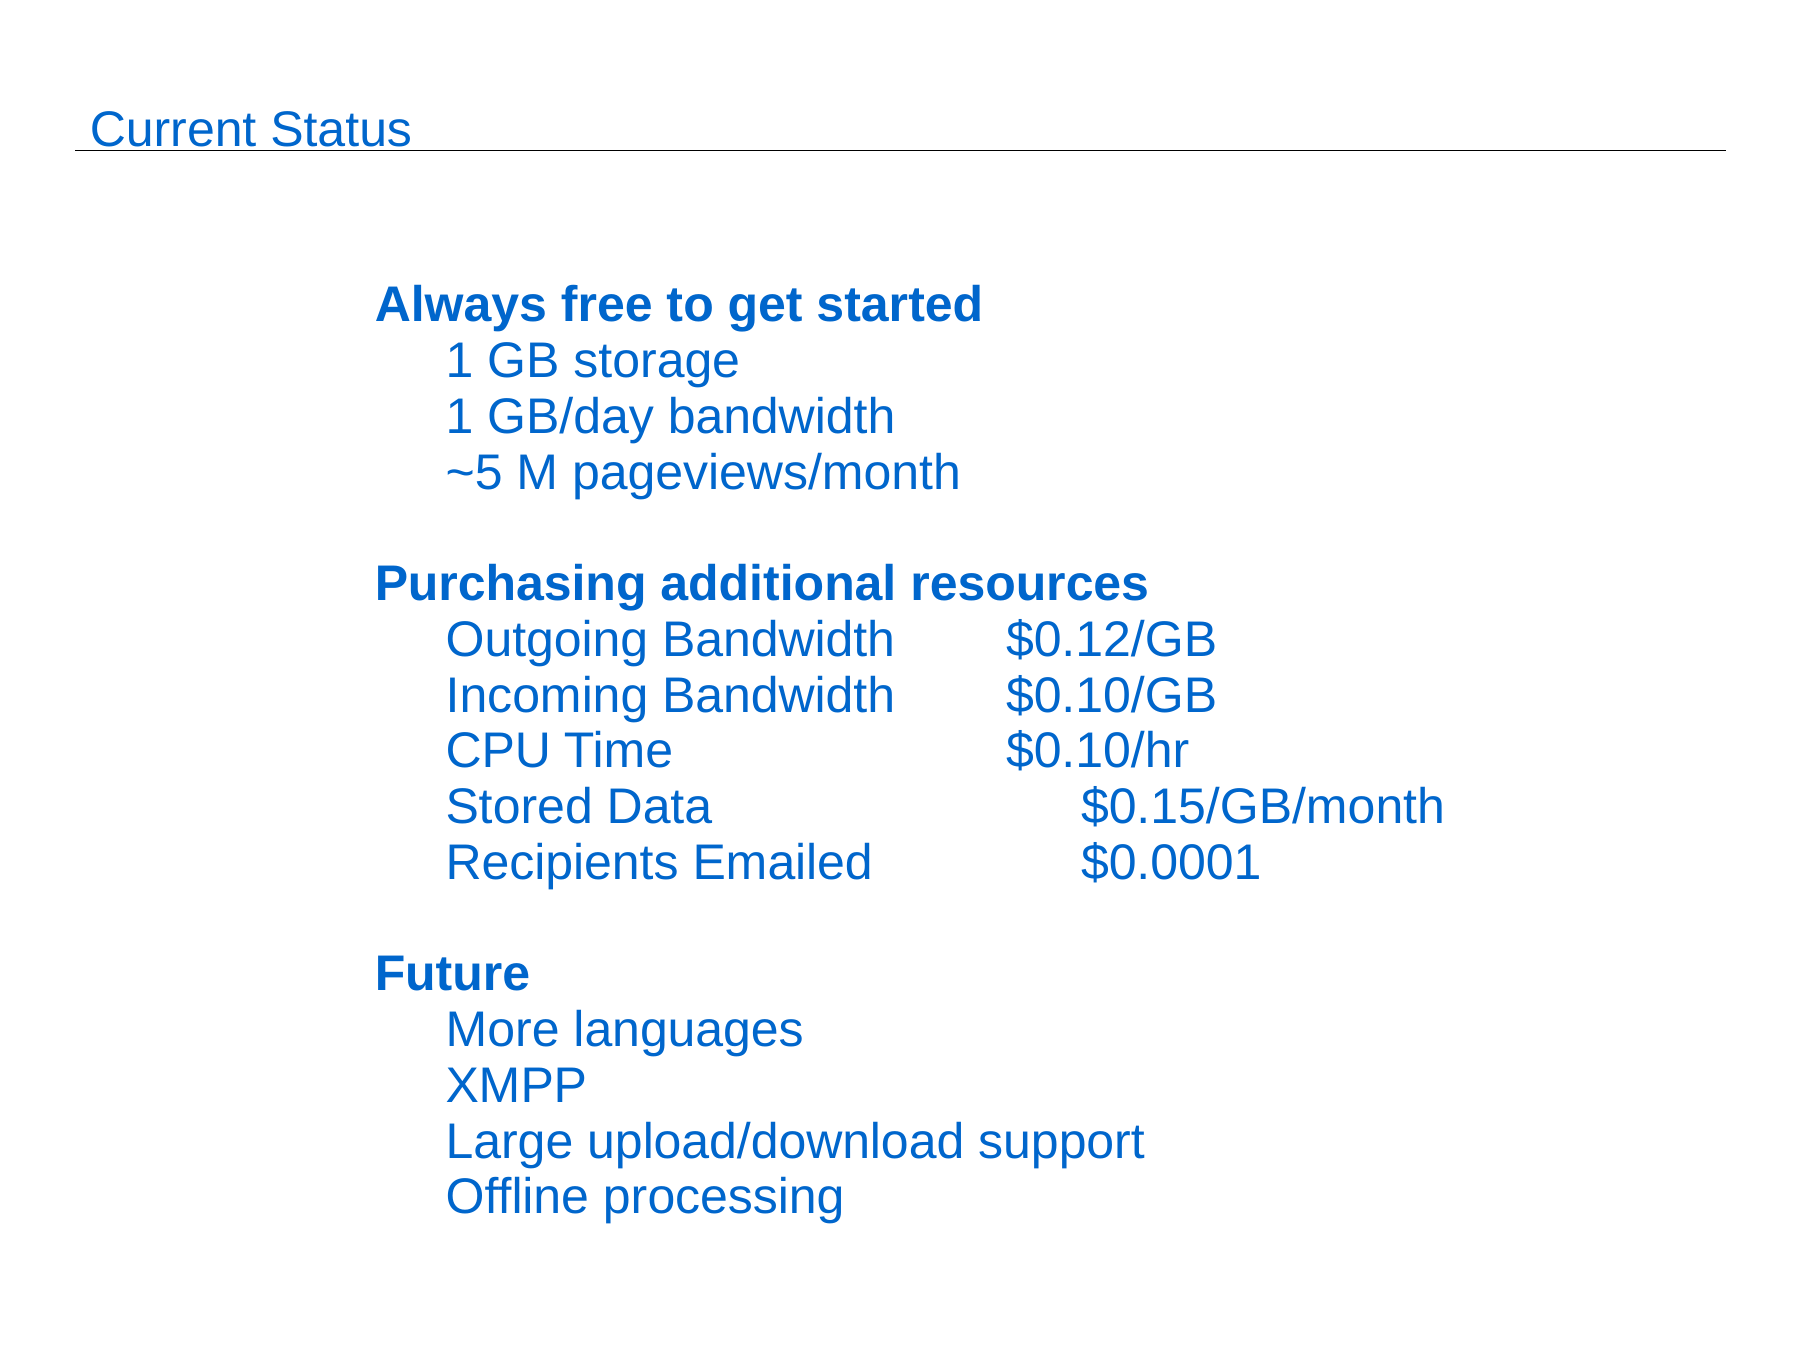

# Current Status
Always free to get started
1 GB storage
1 GB/day bandwidth
~5 M pageviews/month
Purchasing additional resources
Outgoing Bandwidth 		$0.12/GB
Incoming Bandwidth 	 	$0.10/GB
CPU Time 					$0.10/hr
Stored Data 					$0.15/GB/month
Recipients Emailed 	 		$0.0001
Future
More languages
XMPP
Large upload/download support
Offline processing